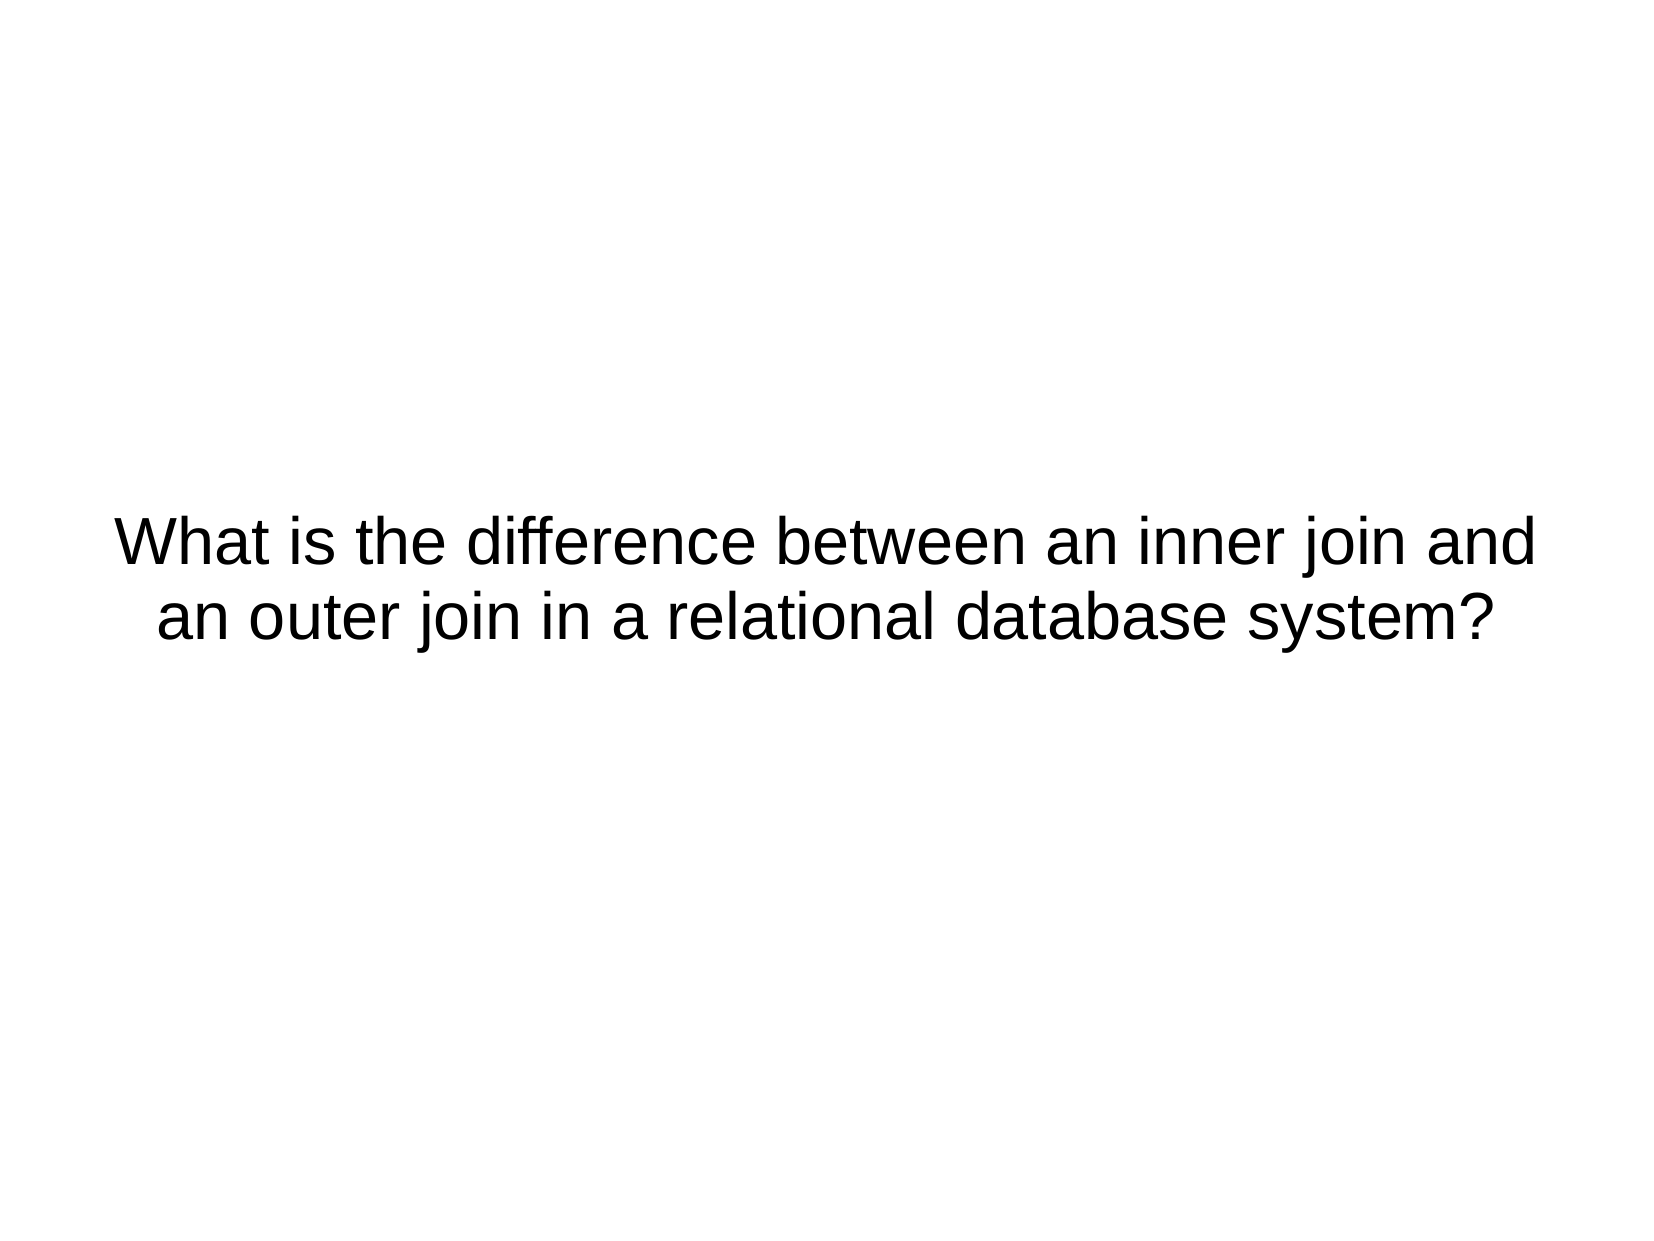

# What is the difference between an inner join and an outer join in a relational database system?